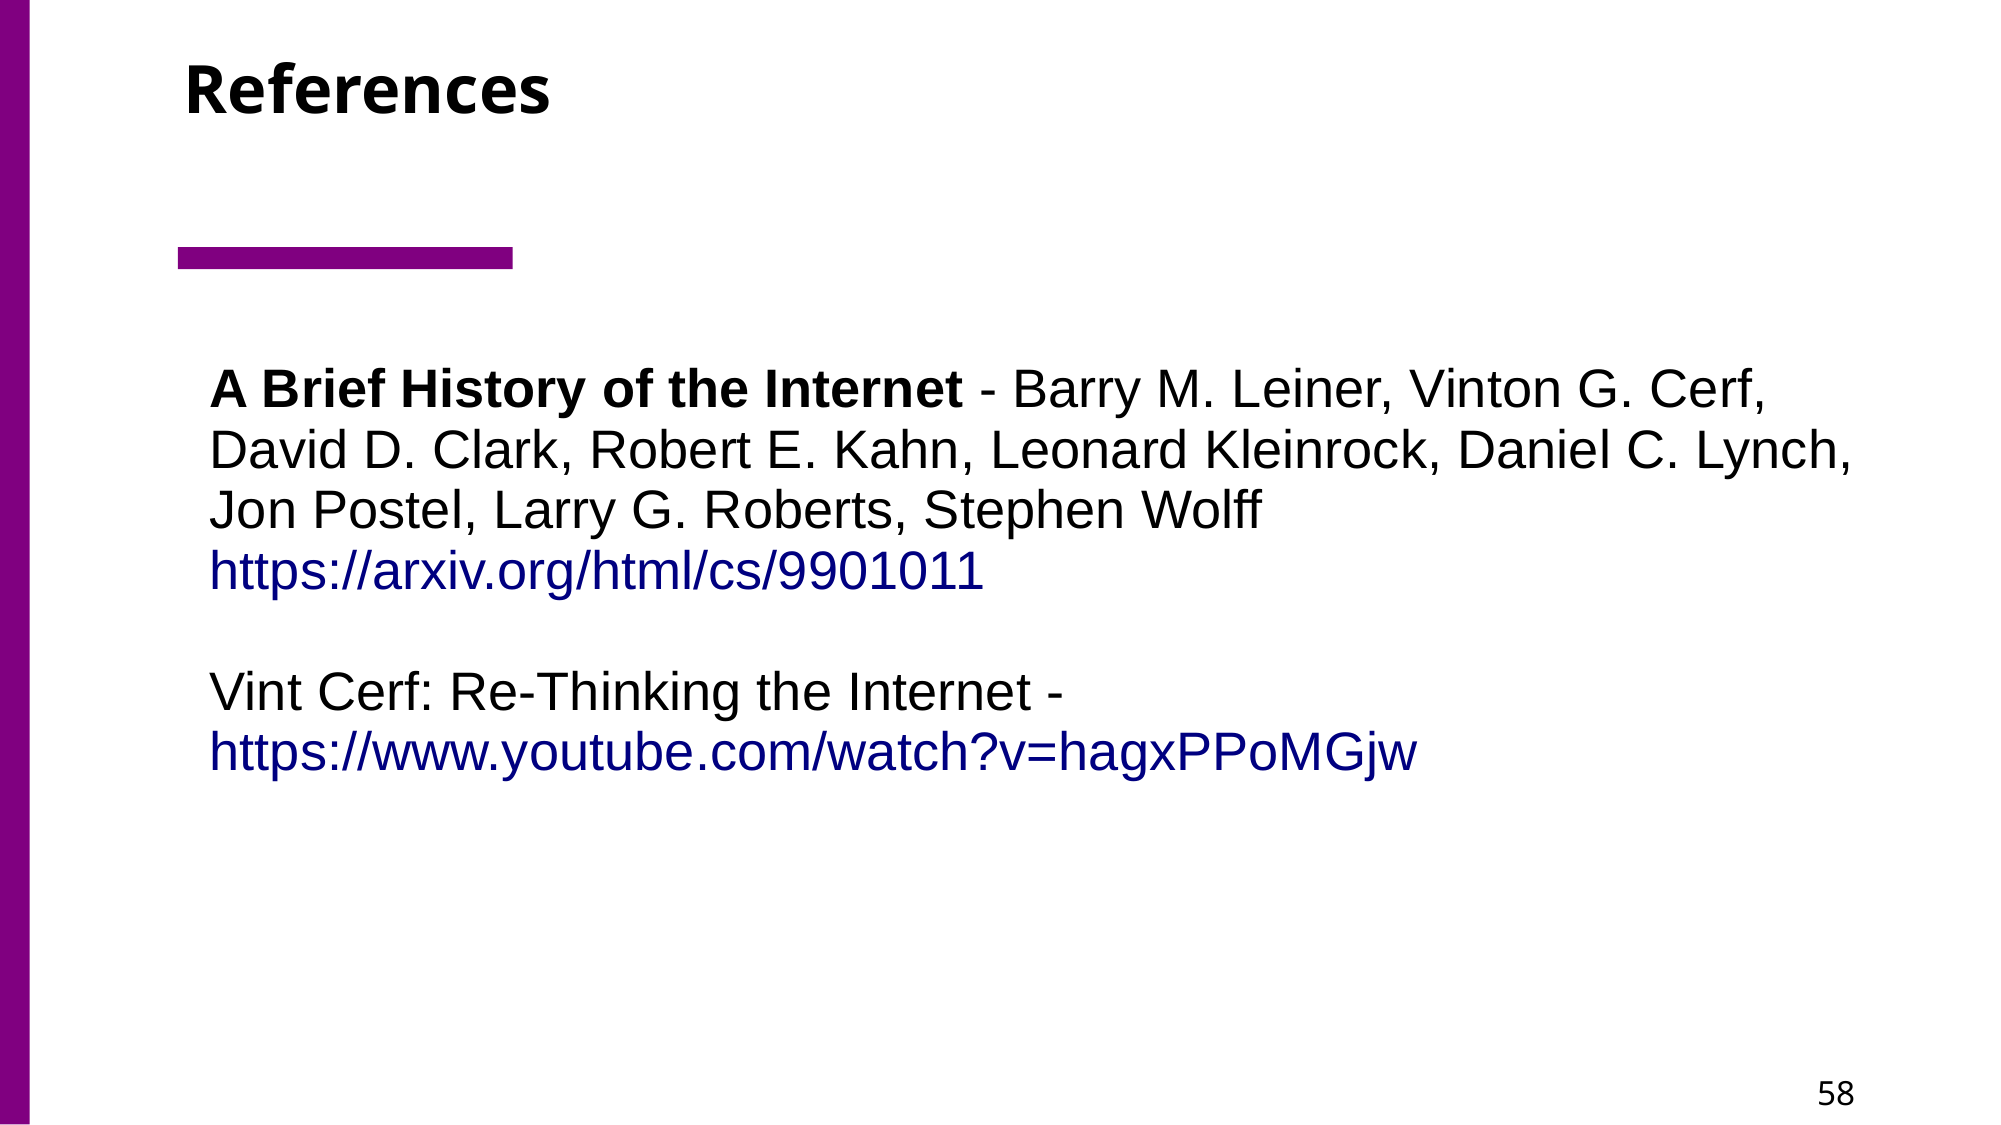

# References
A Brief History of the Internet - Barry M. Leiner, Vinton G. Cerf,
David D. Clark, Robert E. Kahn, Leonard Kleinrock, Daniel C. Lynch,
Jon Postel, Larry G. Roberts, Stephen Wolff
https://arxiv.org/html/cs/9901011
Vint Cerf: Re-Thinking the Internet -
https://www.youtube.com/watch?v=hagxPPoMGjw